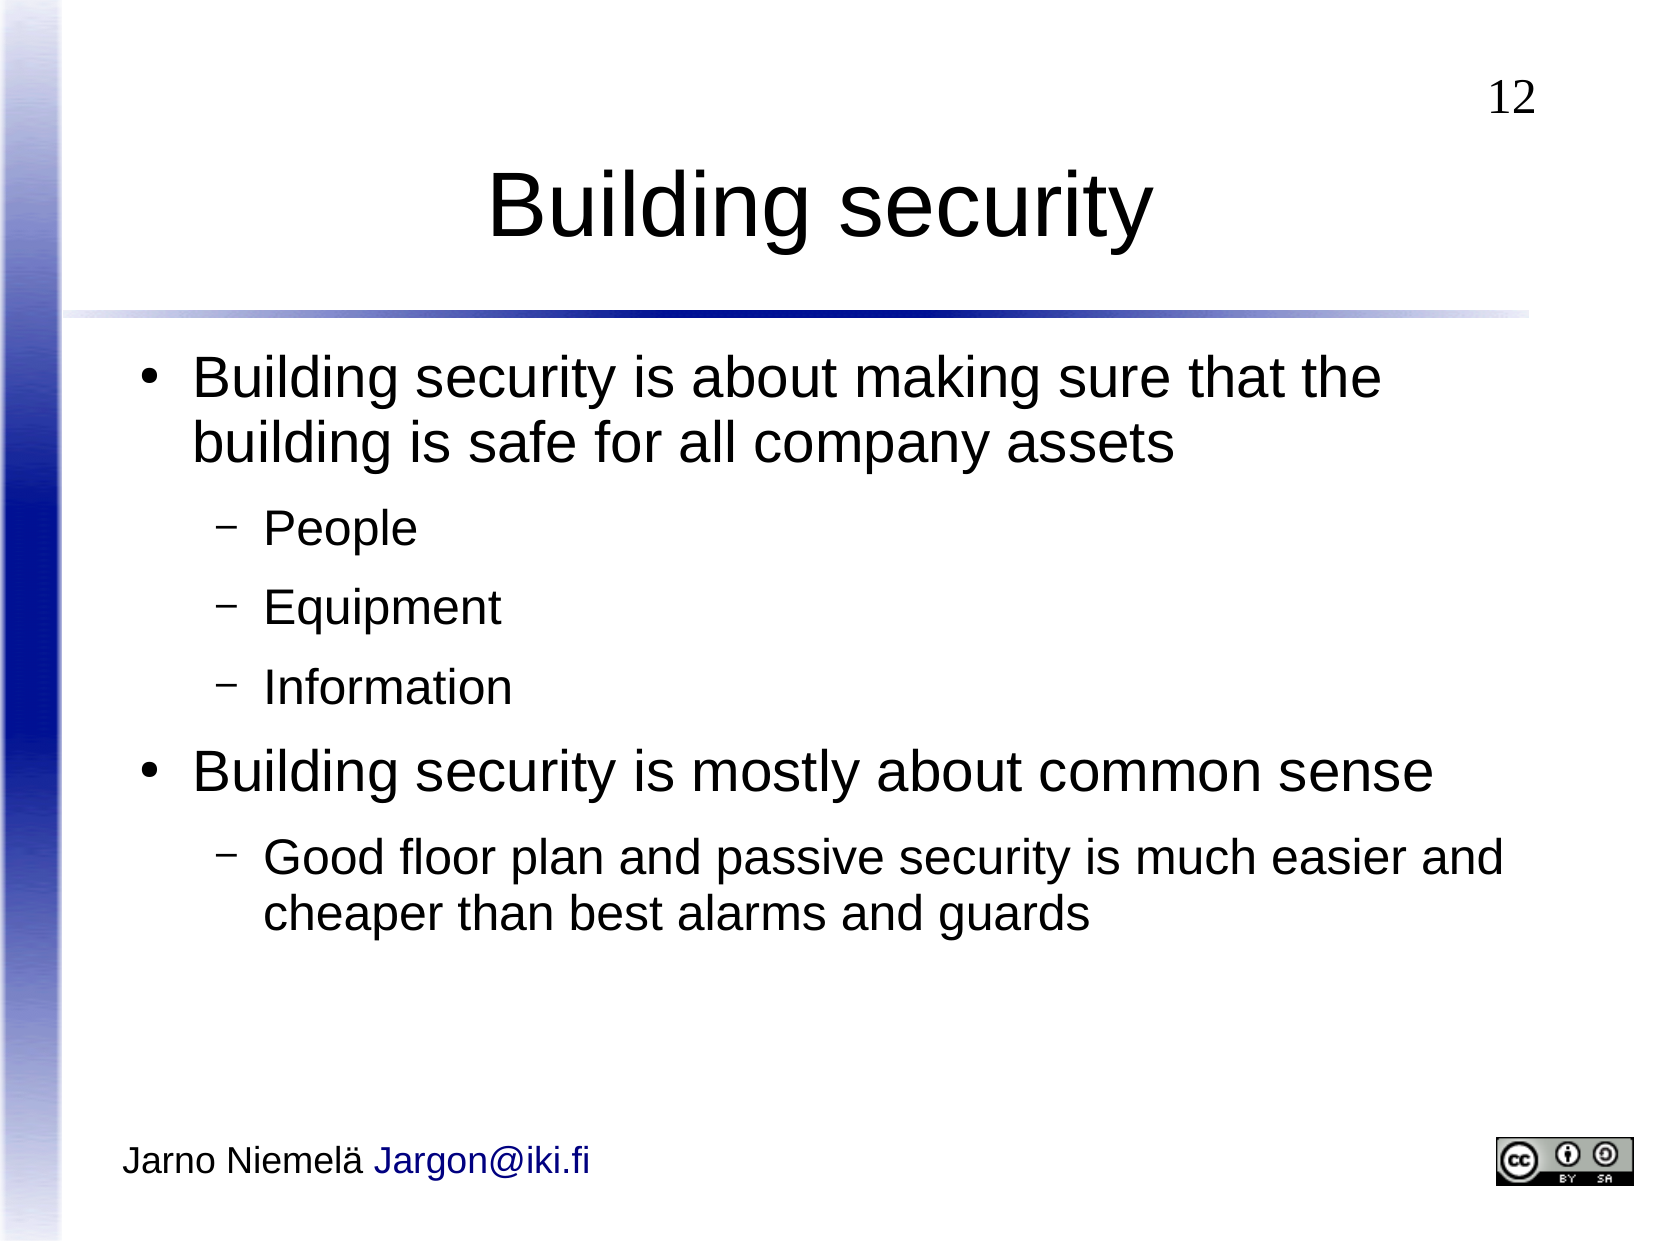

# Building security
Building security is about making sure that the building is safe for all company assets
People
Equipment
Information
Building security is mostly about common sense
Good floor plan and passive security is much easier and cheaper than best alarms and guards